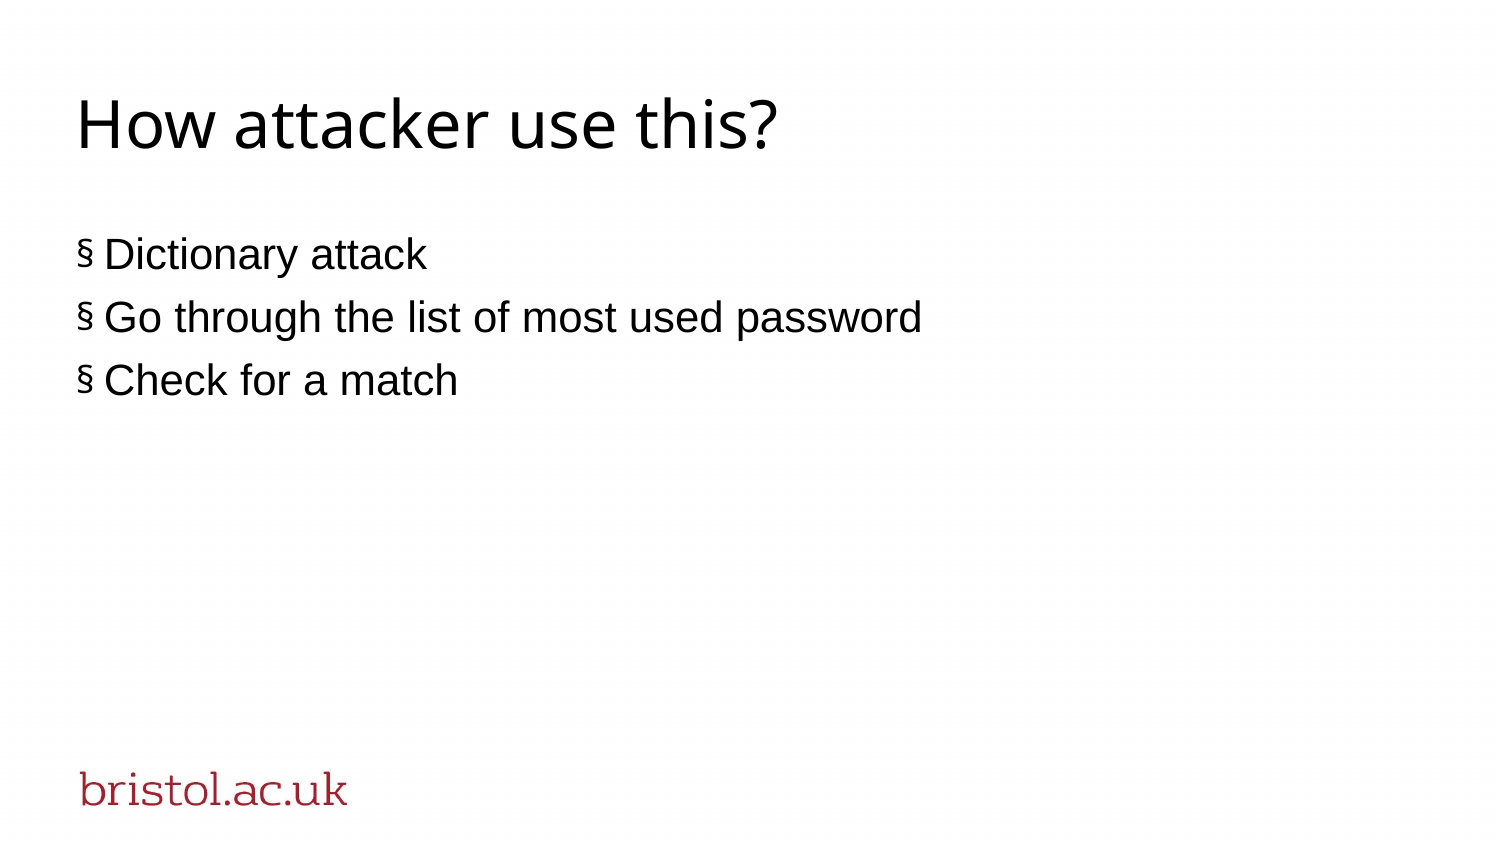

# How attacker use this?
Dictionary attack
Go through the list of most used password
Check for a match